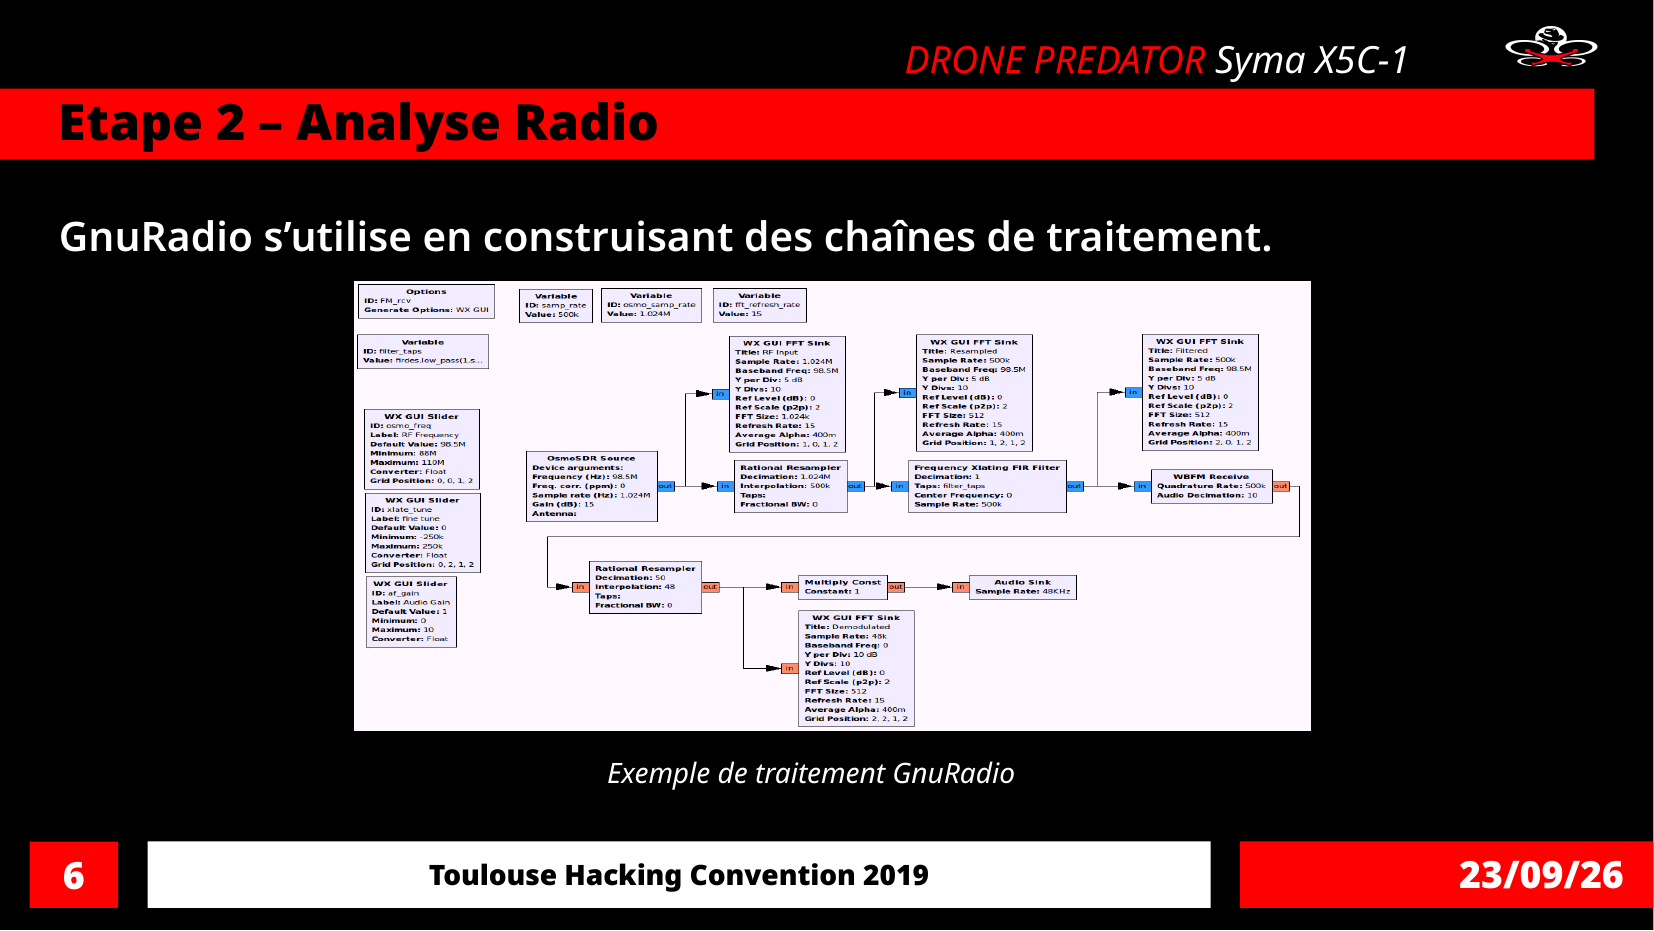

# Etape 2 – Analyse Radio
GnuRadio s’utilise en construisant des chaînes de traitement.
Exemple de traitement GnuRadio
6